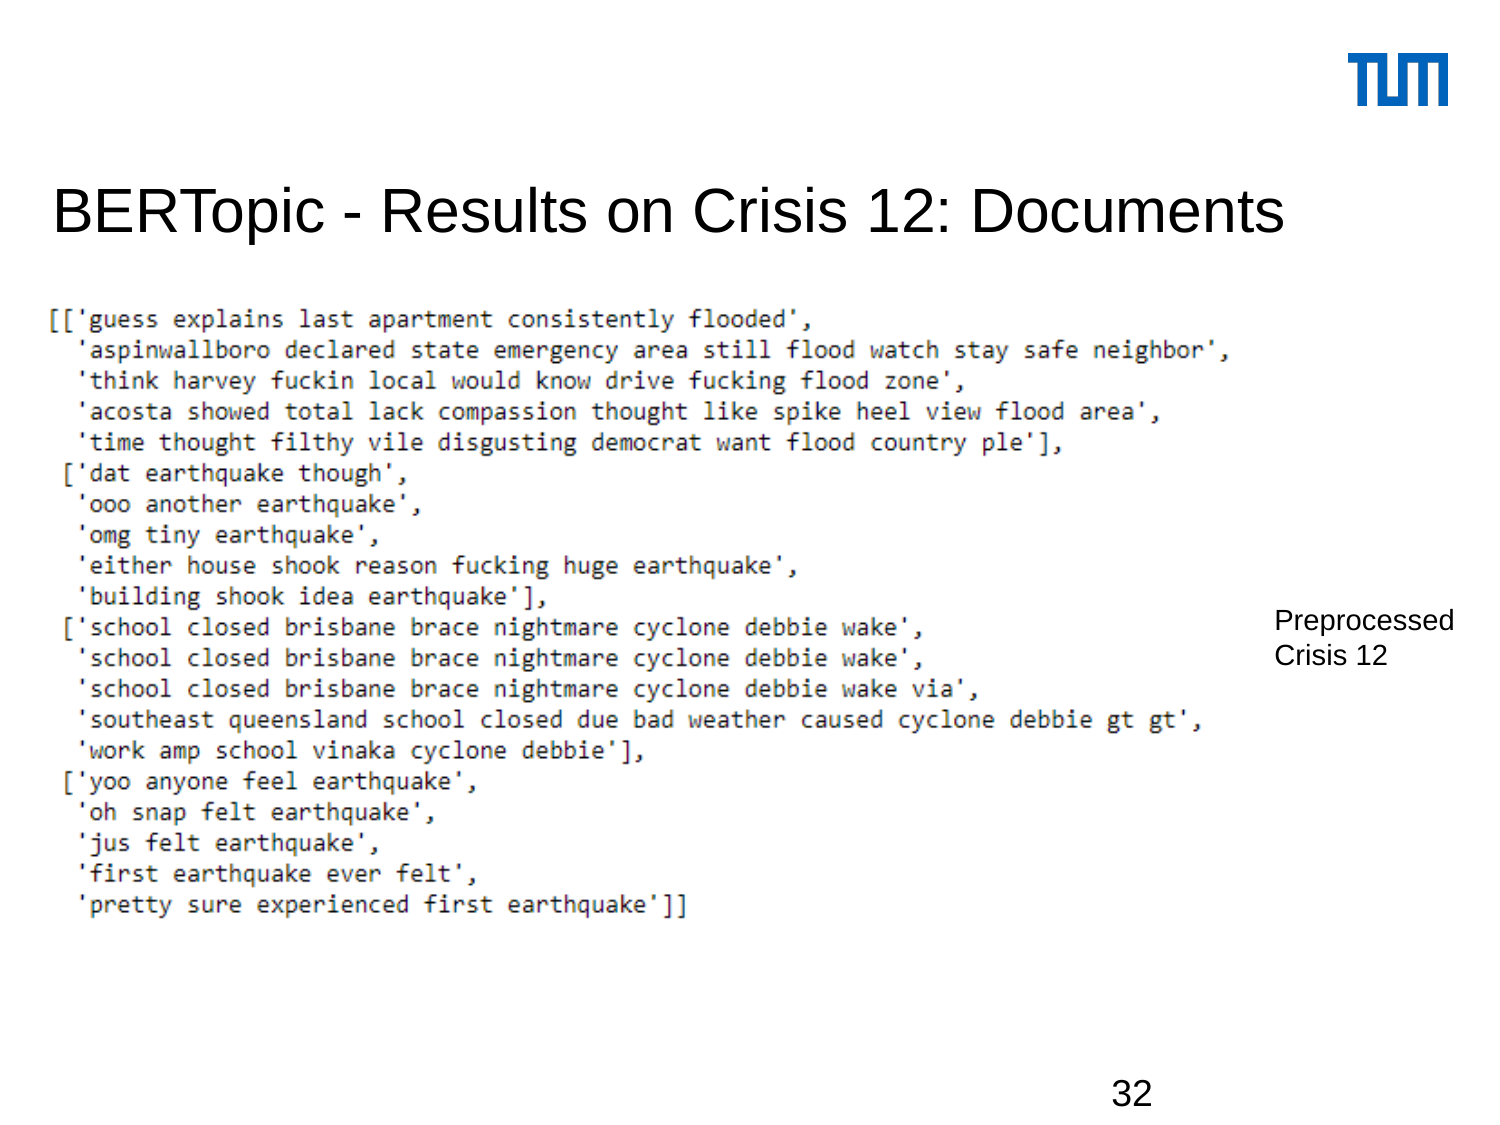

BERTopic - Results on Crisis 12: Documents
Preprocessed
Crisis 12